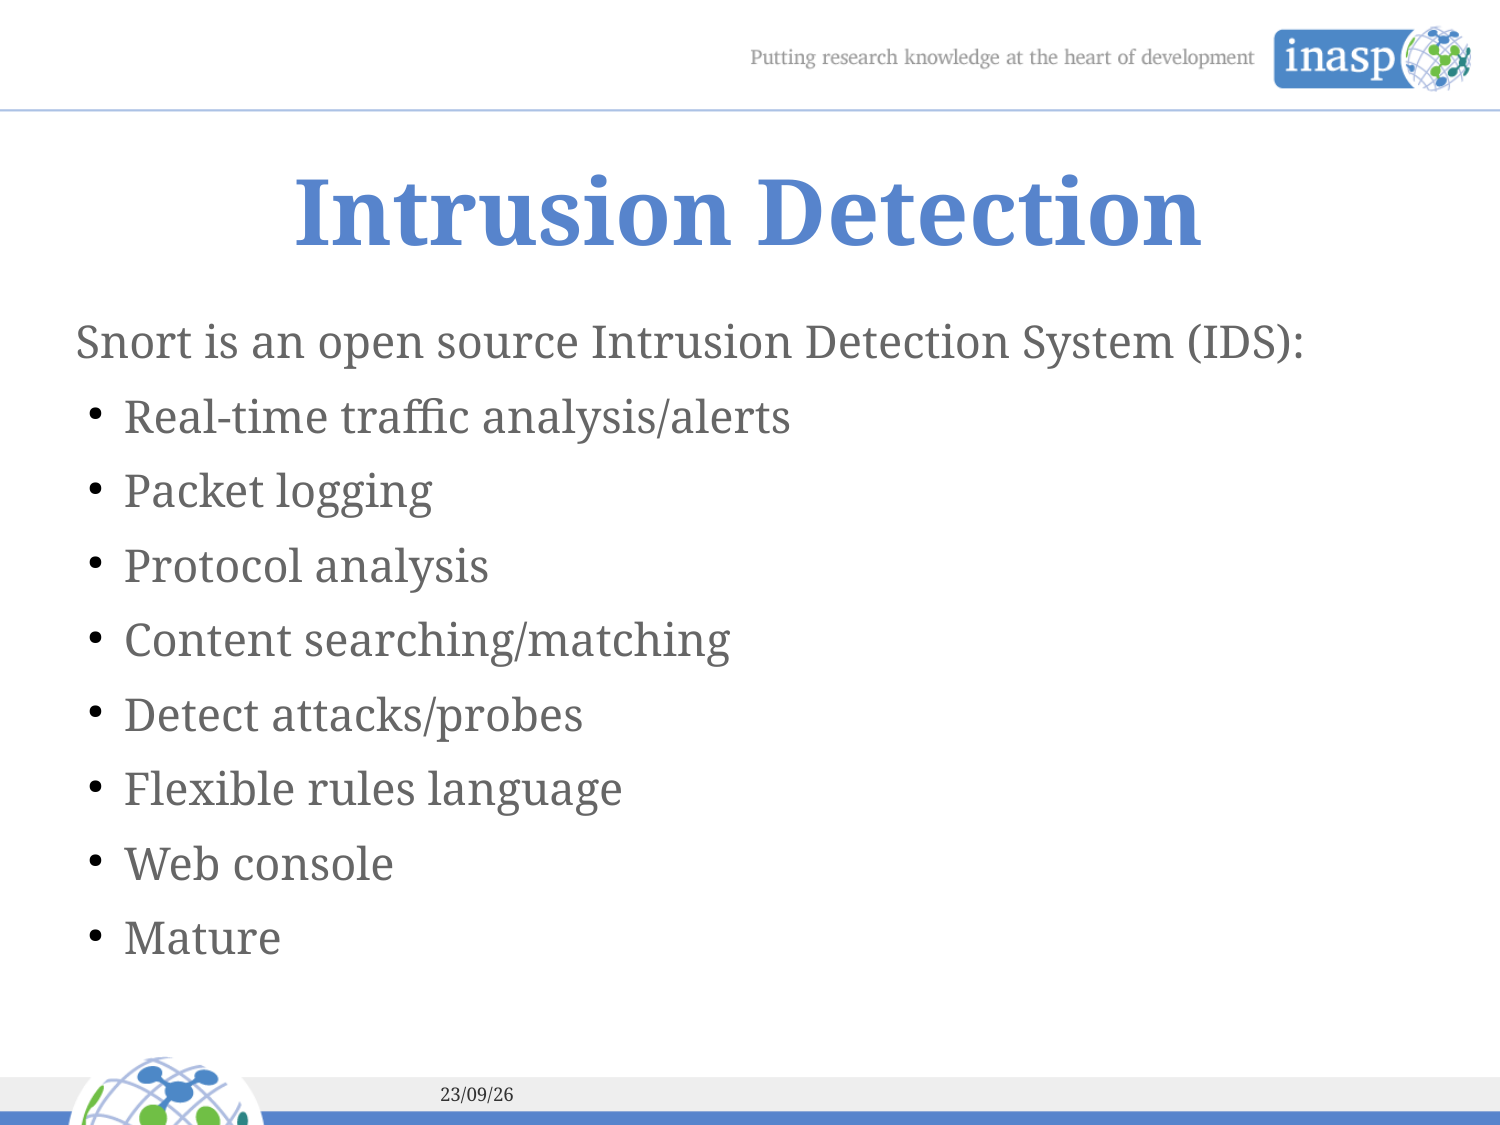

# Intrusion Detection
Snort is an open source Intrusion Detection System (IDS):
Real-time traffic analysis/alerts
Packet logging
Protocol analysis
Content searching/matching
Detect attacks/probes
Flexible rules language
Web console
Mature